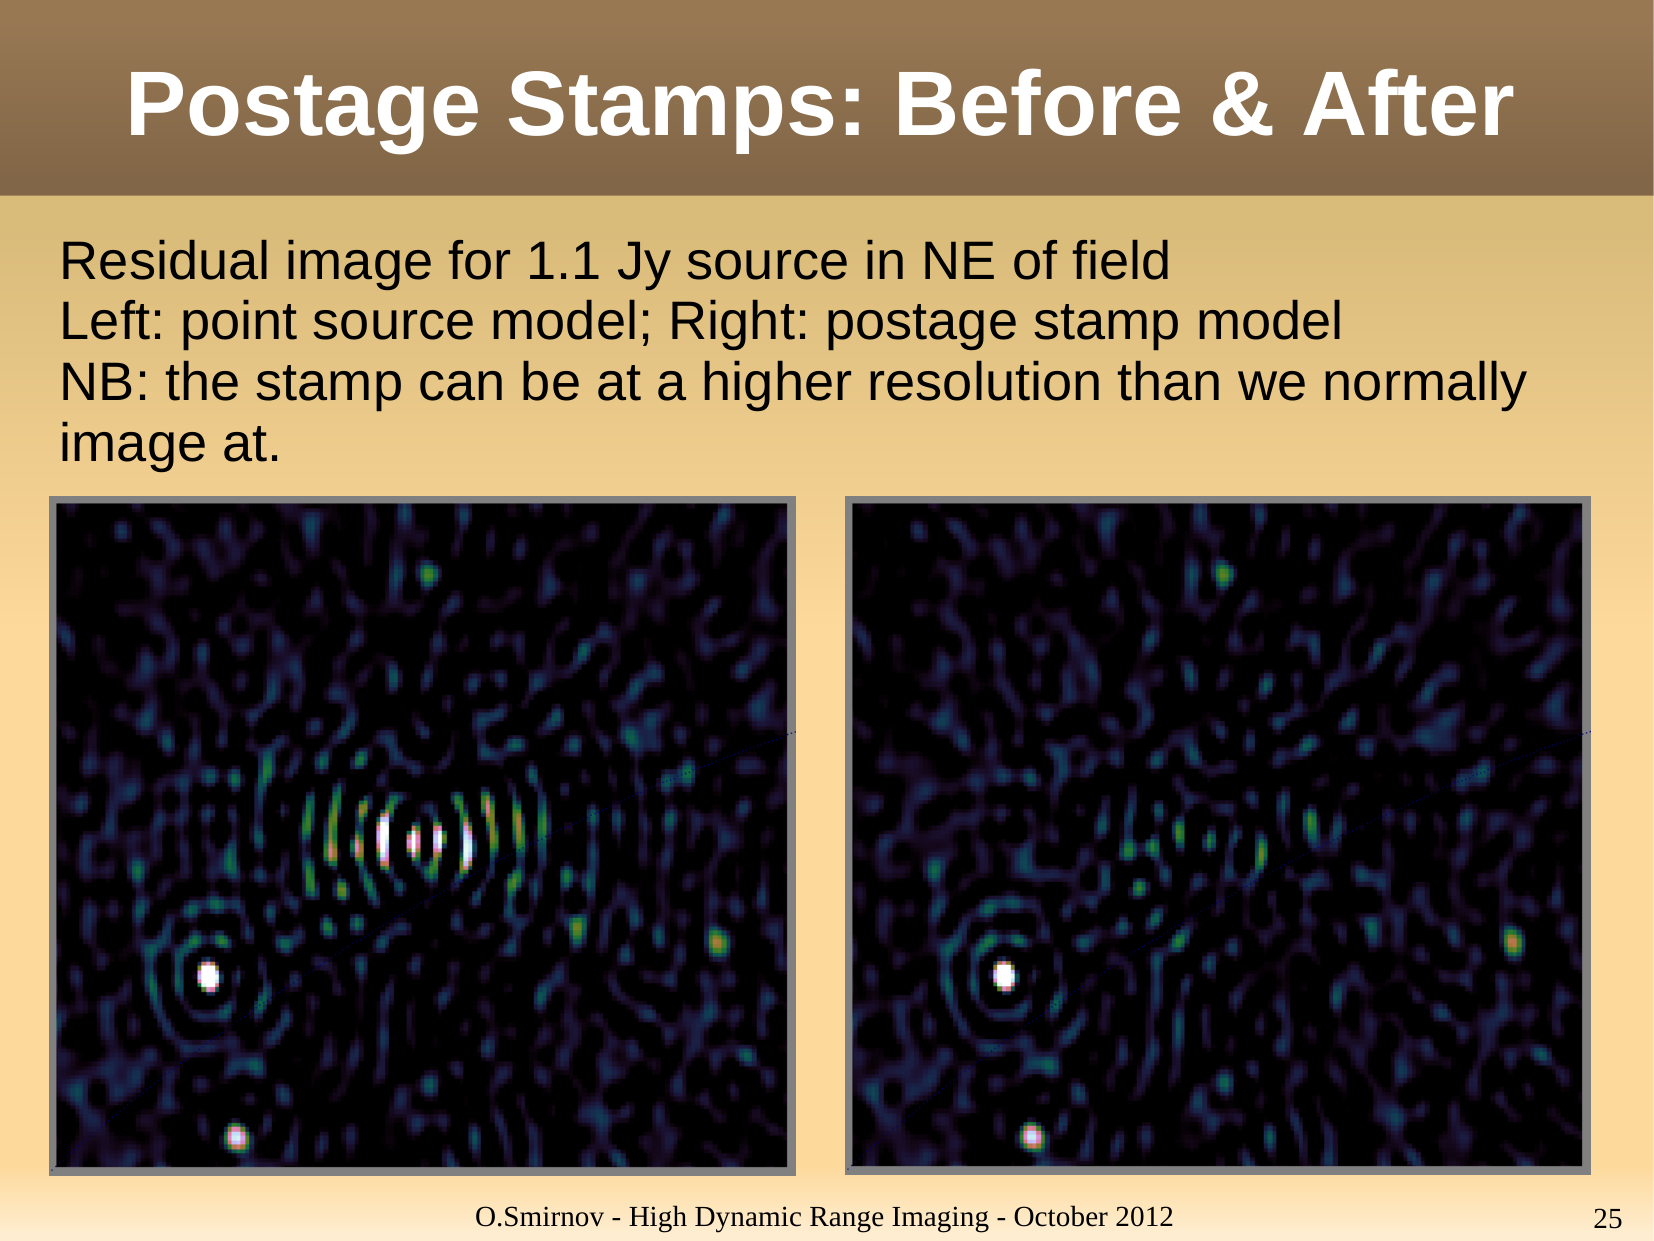

# Postage Stamps: Before & After
Residual image for 1.1 Jy source in NE of field
Left: point source model; Right: postage stamp model
NB: the stamp can be at a higher resolution than we normally image at.
O.Smirnov - High Dynamic Range Imaging - October 2012
25